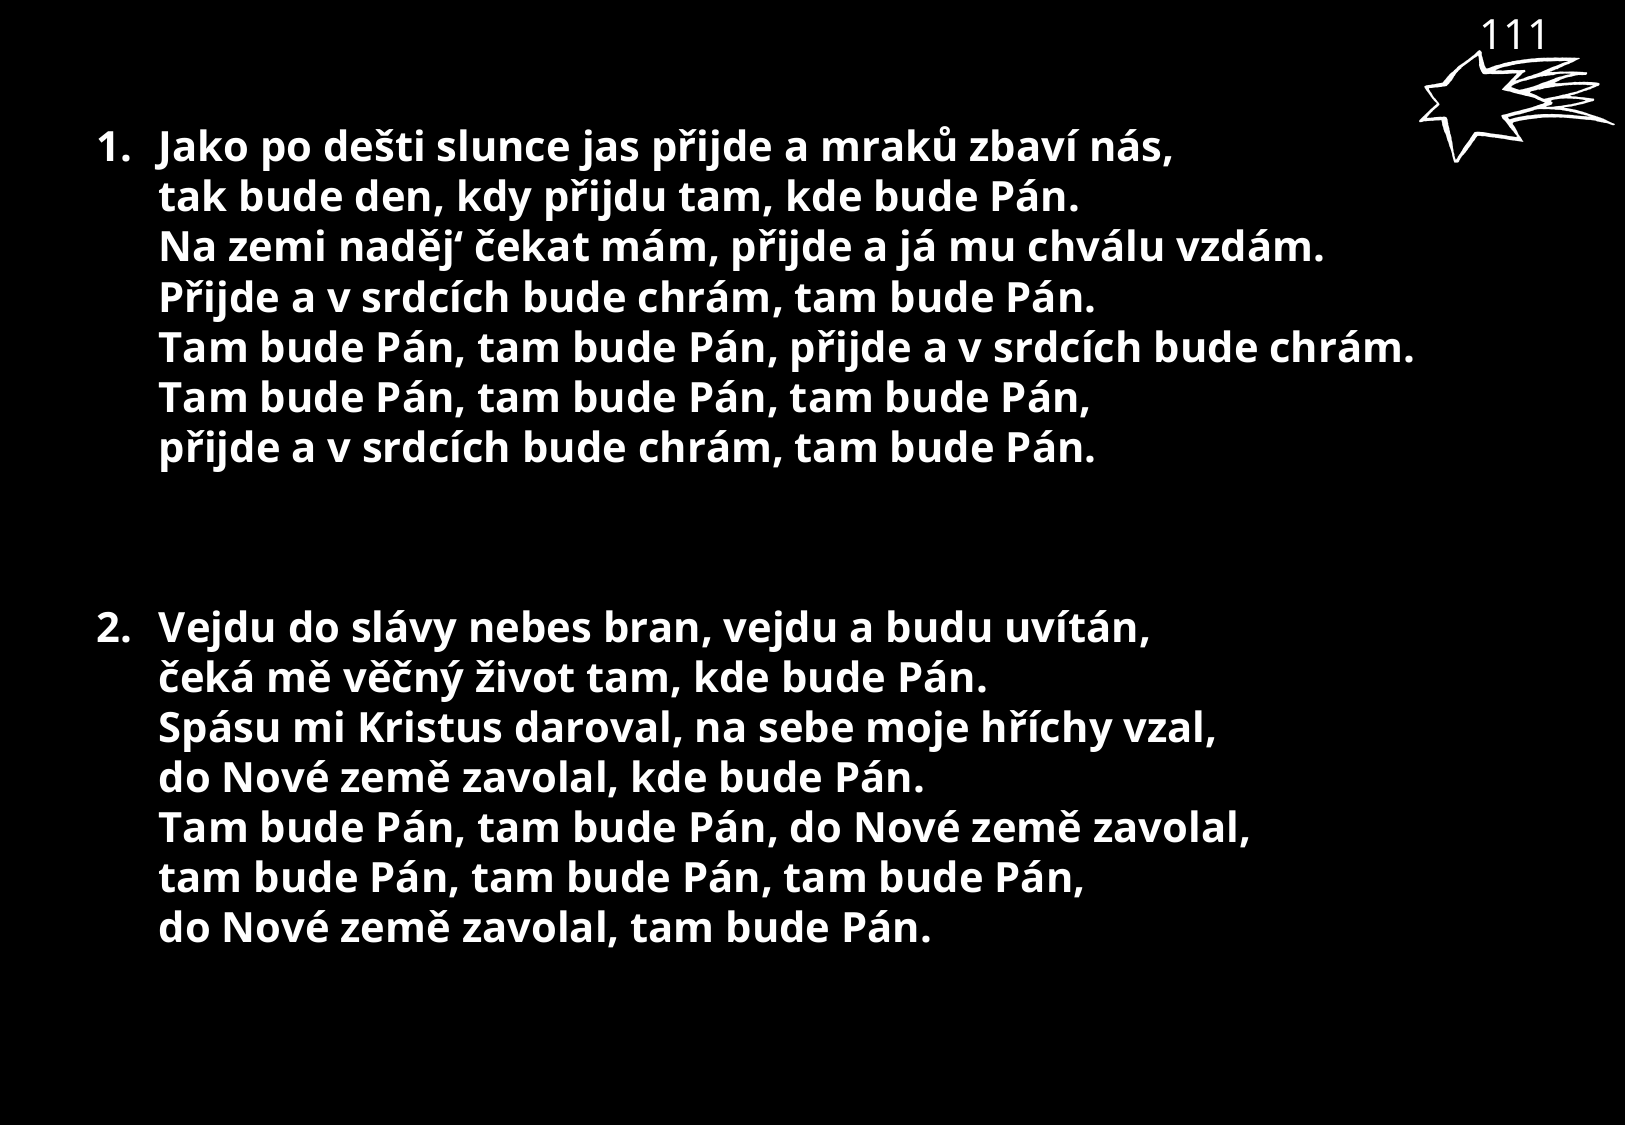

111
# Jako po dešti slunce jas přijde a mraků zbaví nás, tak bude den, kdy přijdu tam, kde bude Pán. Na zemi naděj‘ čekat mám, přijde a já mu chválu vzdám. Přijde a v srdcích bude chrám, tam bude Pán. Tam bude Pán, tam bude Pán, přijde a v srdcích bude chrám. Tam bude Pán, tam bude Pán, tam bude Pán, přijde a v srdcích bude chrám, tam bude Pán.
Vejdu do slávy nebes bran, vejdu a budu uvítán,
čeká mě věčný život tam, kde bude Pán.
Spásu mi Kristus daroval, na sebe moje hříchy vzal,
do Nové země zavolal, kde bude Pán.
Tam bude Pán, tam bude Pán, do Nové země zavolal,
tam bude Pán, tam bude Pán, tam bude Pán,
do Nové země zavolal, tam bude Pán.